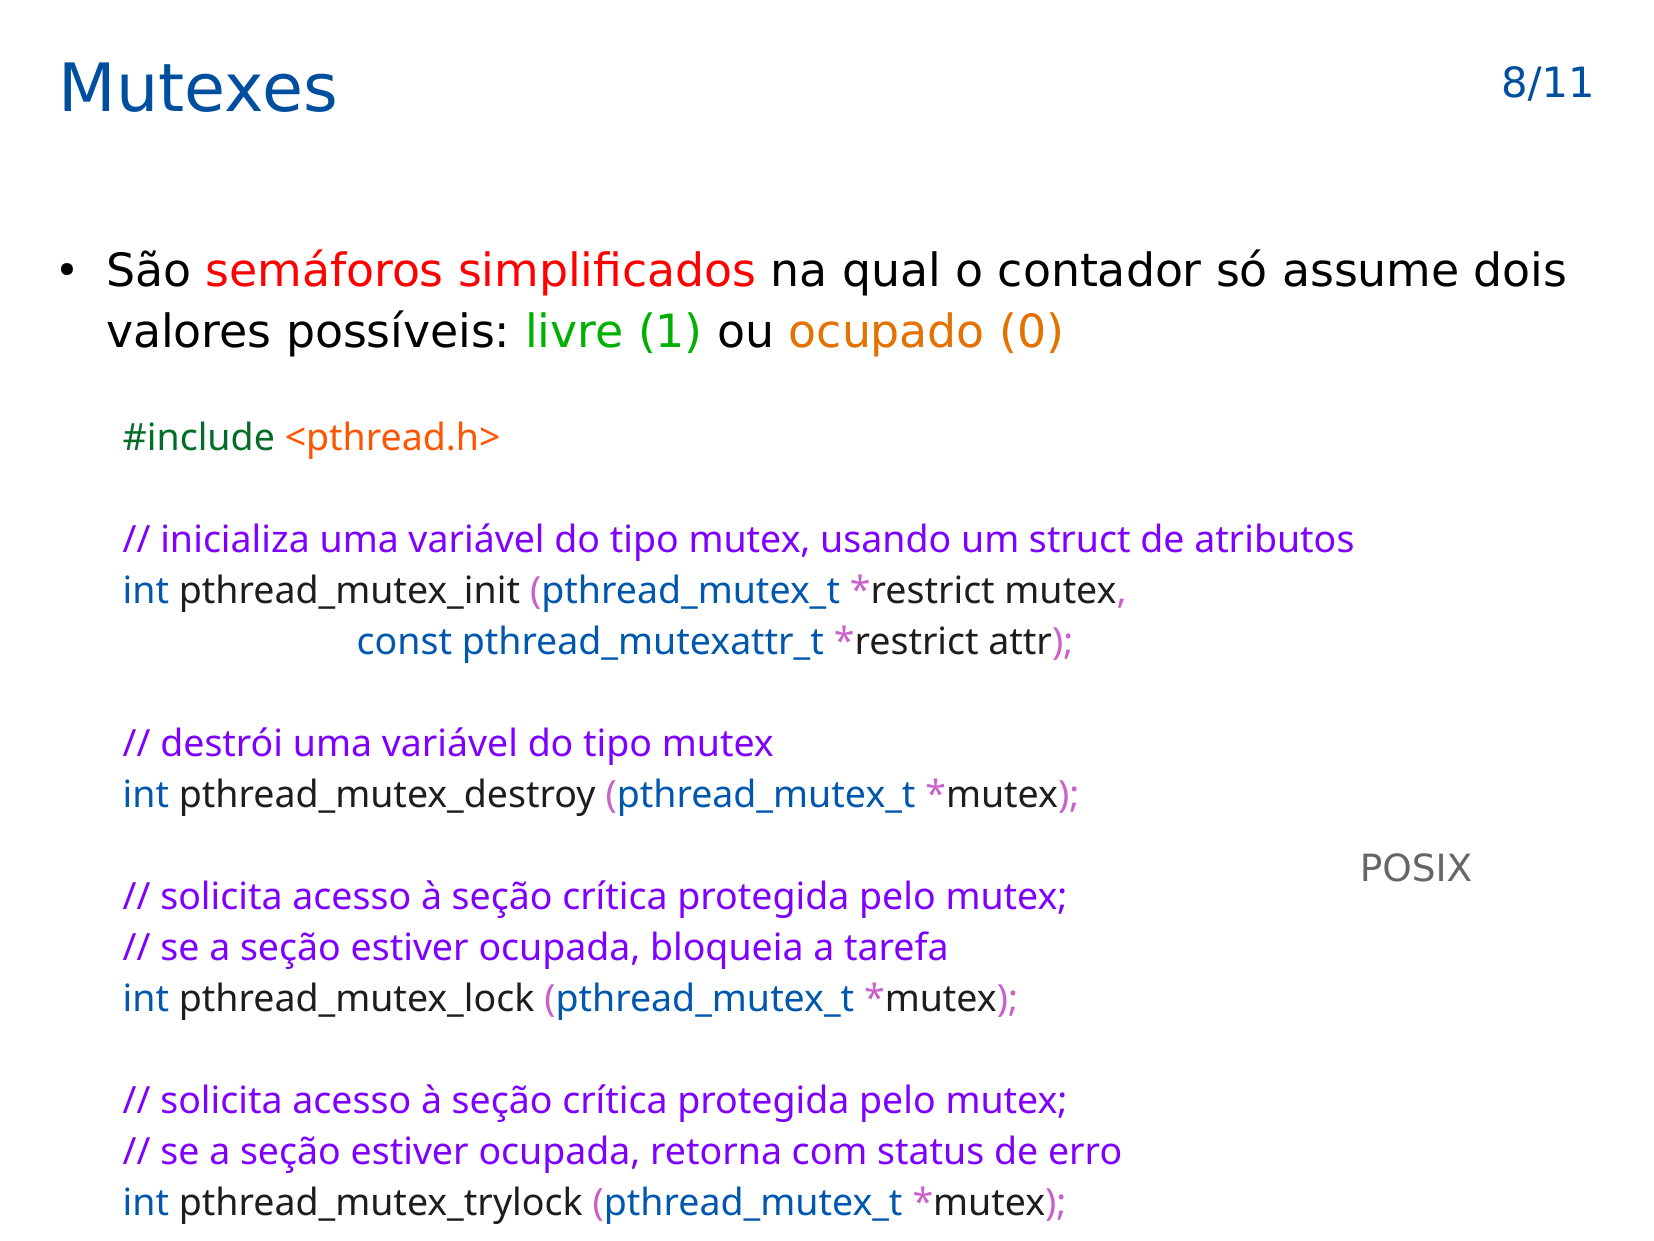

# Mutexes
8
São semáforos simplificados na qual o contador só assume dois valores possíveis: livre (1) ou ocupado (0)
#include <pthread.h>
// inicializa uma variável do tipo mutex, usando um struct de atributos
int pthread_mutex_init (pthread_mutex_t *restrict mutex,
 const pthread_mutexattr_t *restrict attr);
// destrói uma variável do tipo mutex
int pthread_mutex_destroy (pthread_mutex_t *mutex);
// solicita acesso à seção crítica protegida pelo mutex;
// se a seção estiver ocupada, bloqueia a tarefa
int pthread_mutex_lock (pthread_mutex_t *mutex);
// solicita acesso à seção crítica protegida pelo mutex;
// se a seção estiver ocupada, retorna com status de erro
int pthread_mutex_trylock (pthread_mutex_t *mutex);
// libera o acesso à seção crítica protegida pelo mutex
int pthread_mutex_unlock (pthread_mutex_t *mutex);
POSIX